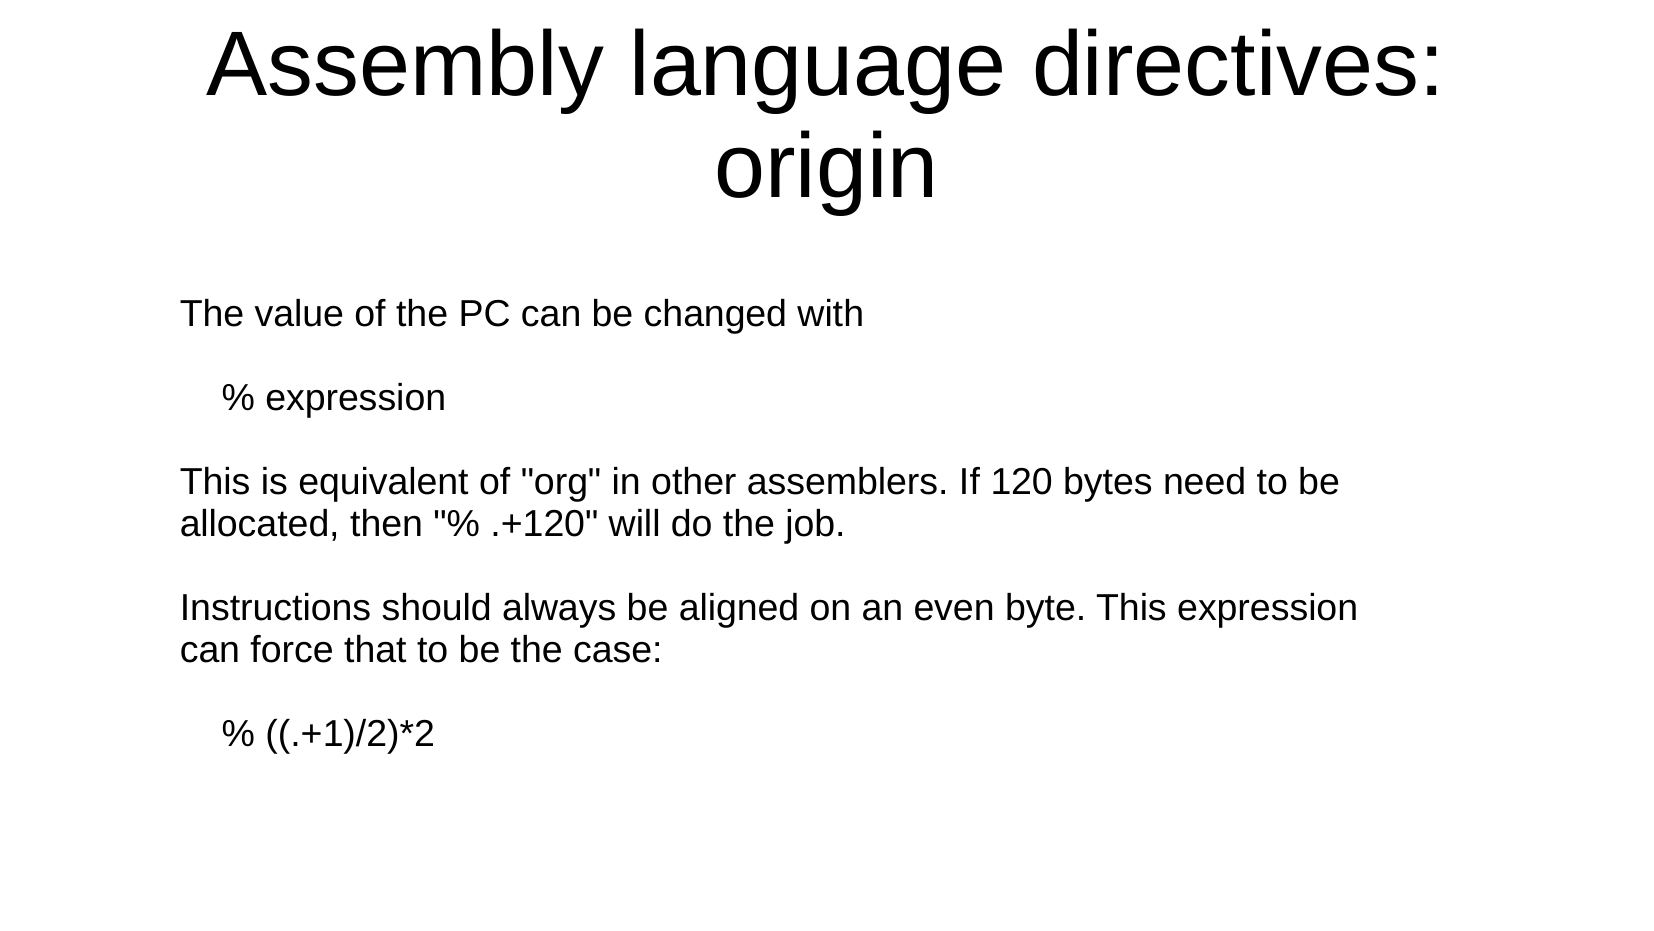

# Assembly language directives: origin
The value of the PC can be changed with
 % expression
This is equivalent of "org" in other assemblers. If 120 bytes need to be allocated, then "% .+120" will do the job.
Instructions should always be aligned on an even byte. This expression
can force that to be the case:
 % ((.+1)/2)*2